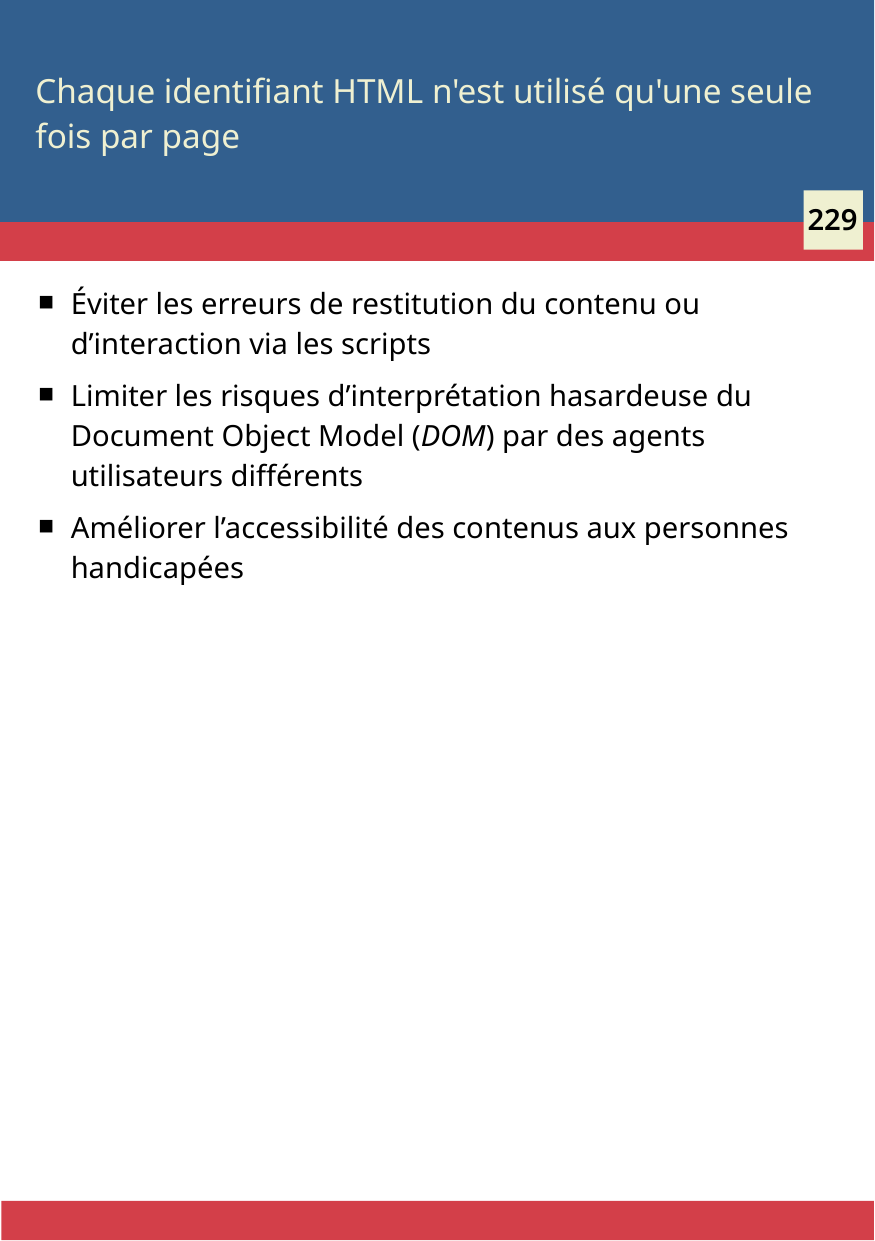

# Chaque identifiant HTML n'est utilisé qu'une seule fois par page
229
Éviter les erreurs de restitution du contenu ou d’interaction via les scripts
Limiter les risques d’interprétation hasardeuse du Document Object Model (DOM) par des agents utilisateurs différents
Améliorer l’accessibilité des contenus aux personnes handicapées